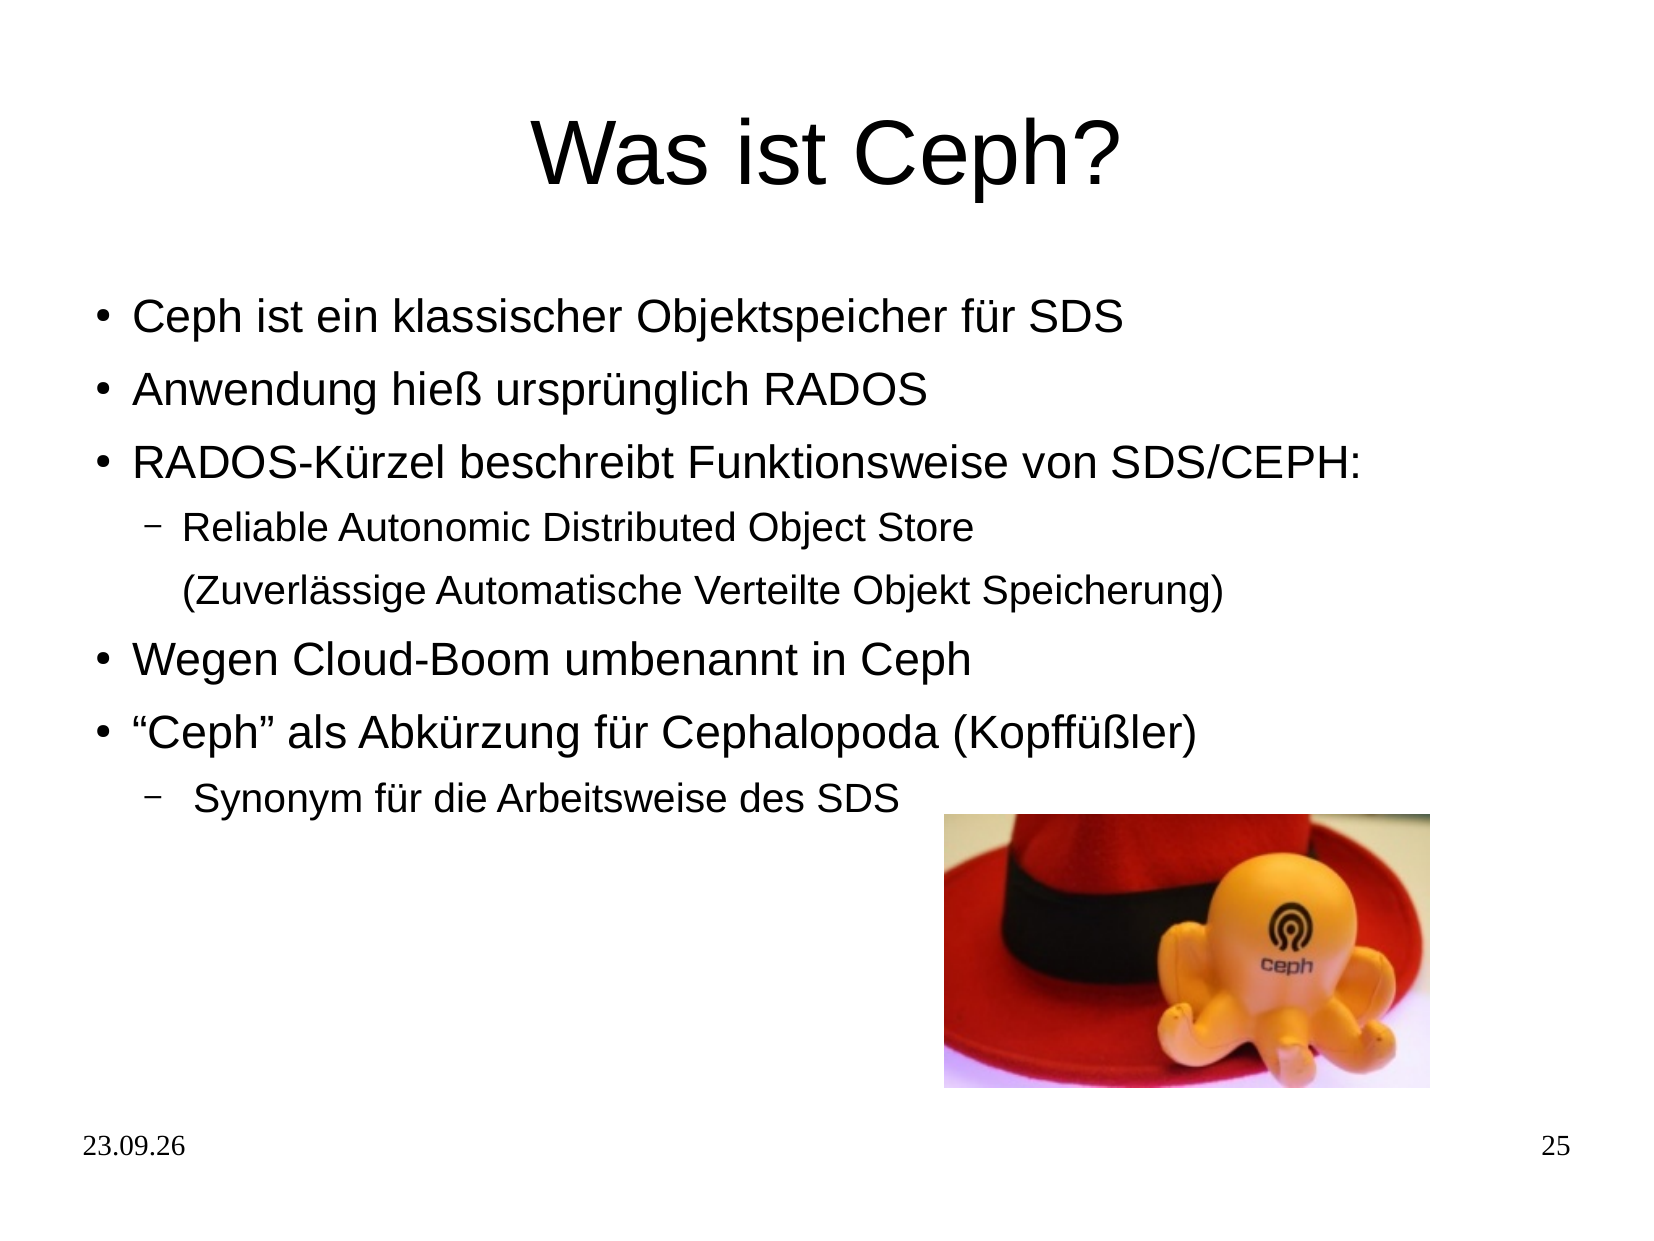

# Was ist Ceph?
Ceph ist ein klassischer Objektspeicher für SDS
Anwendung hieß ursprünglich RADOS
RADOS-Kürzel beschreibt Funktionsweise von SDS/CEPH:
Reliable Autonomic Distributed Object Store
(Zuverlässige Automatische Verteilte Objekt Speicherung)
Wegen Cloud-Boom umbenannt in Ceph
“Ceph” als Abkürzung für Cephalopoda (Kopffüßler)
 Synonym für die Arbeitsweise des SDS
25